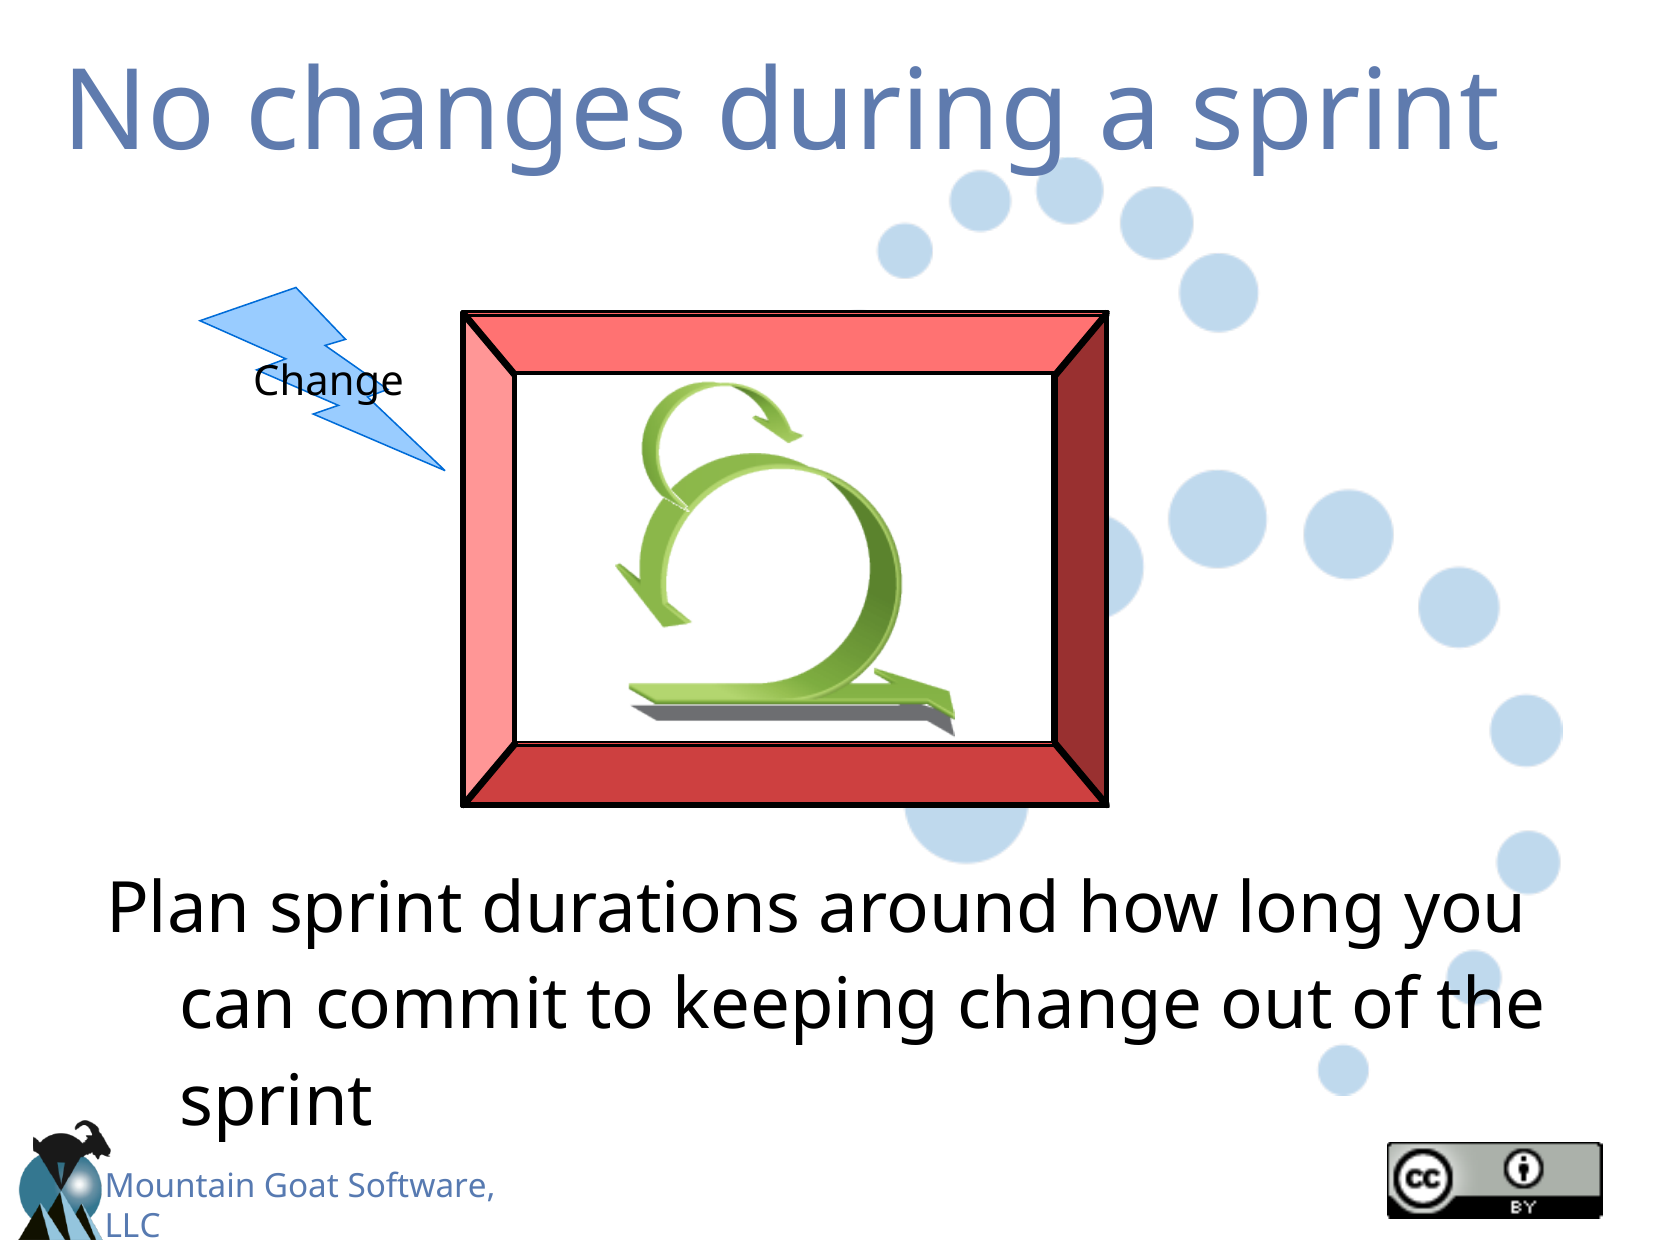

# No changes during a sprint
Change
Plan sprint durations around how long you can commit to keeping change out of the sprint